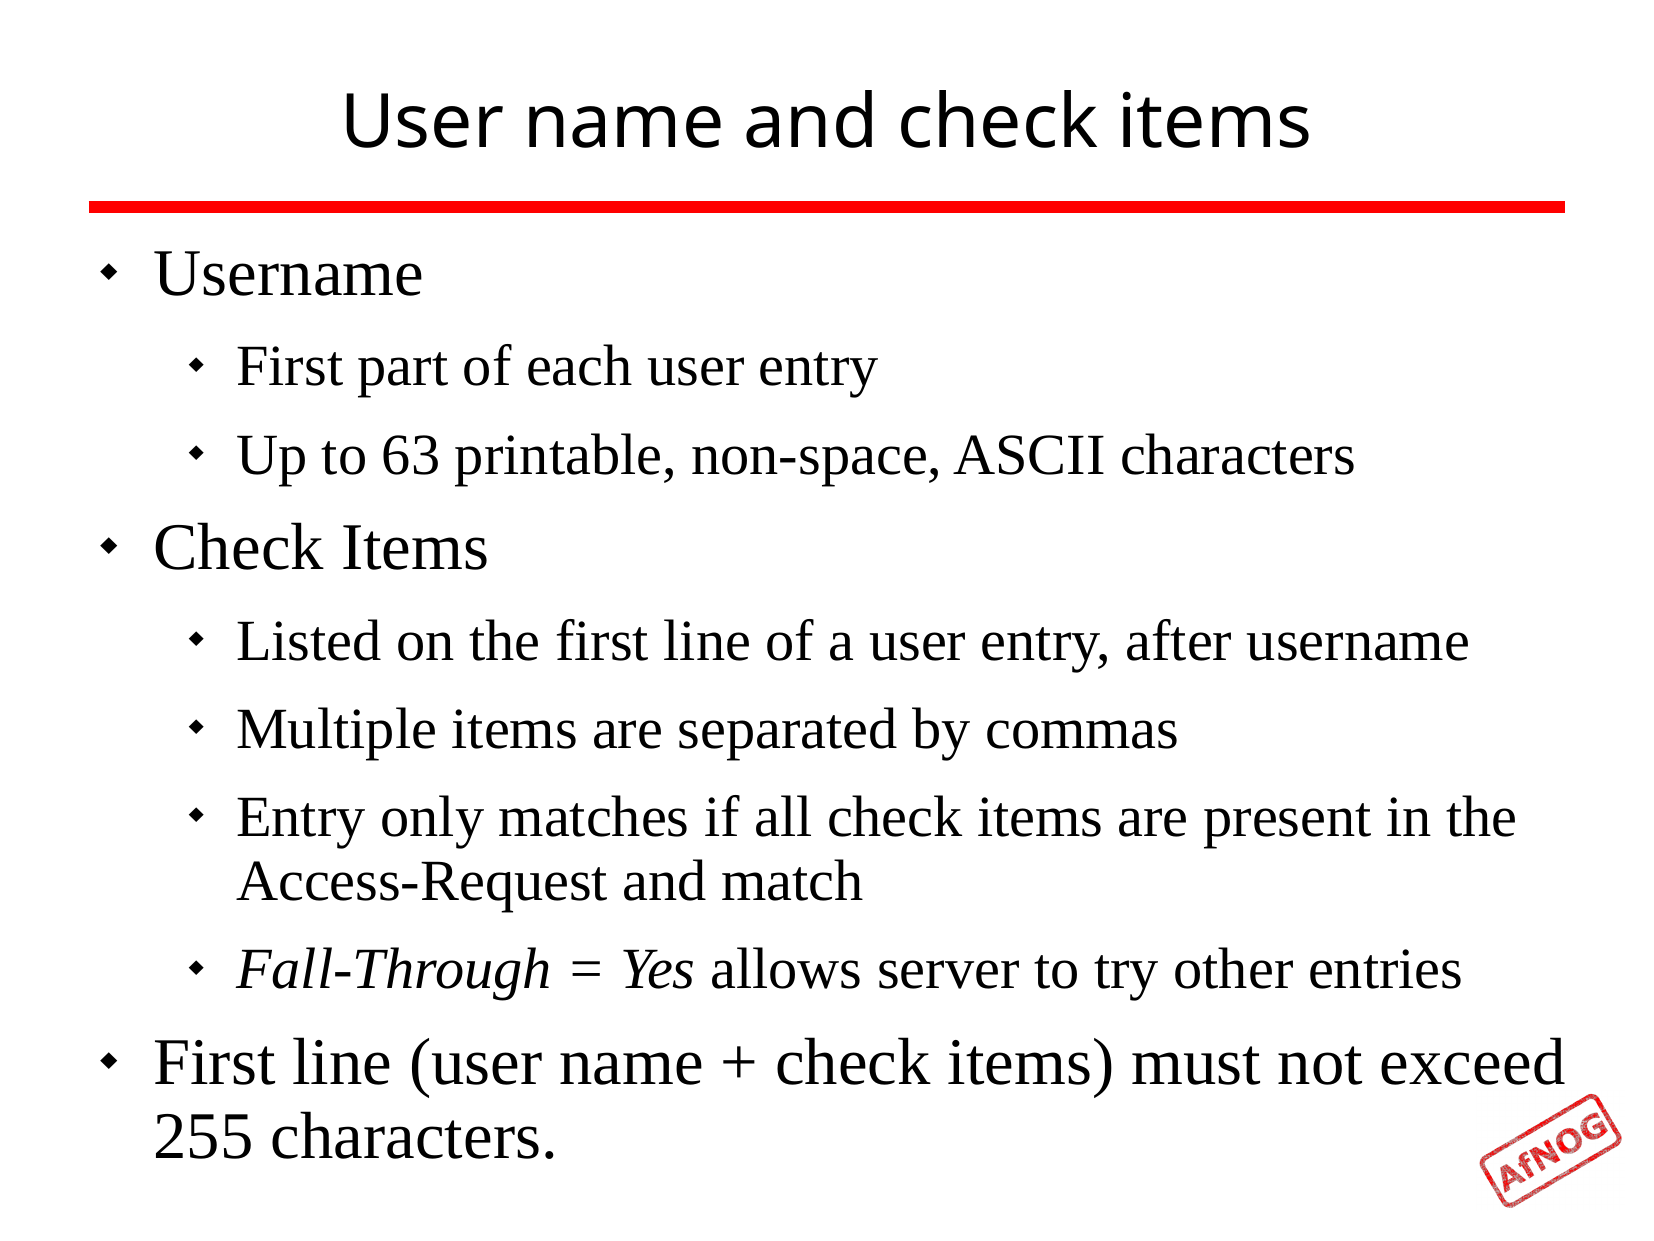

# User name and check items
Username
First part of each user entry
Up to 63 printable, non-space, ASCII characters
Check Items
Listed on the first line of a user entry, after username
Multiple items are separated by commas
Entry only matches if all check items are present in the Access-Request and match
Fall-Through = Yes allows server to try other entries
First line (user name + check items) must not exceed 255 characters.